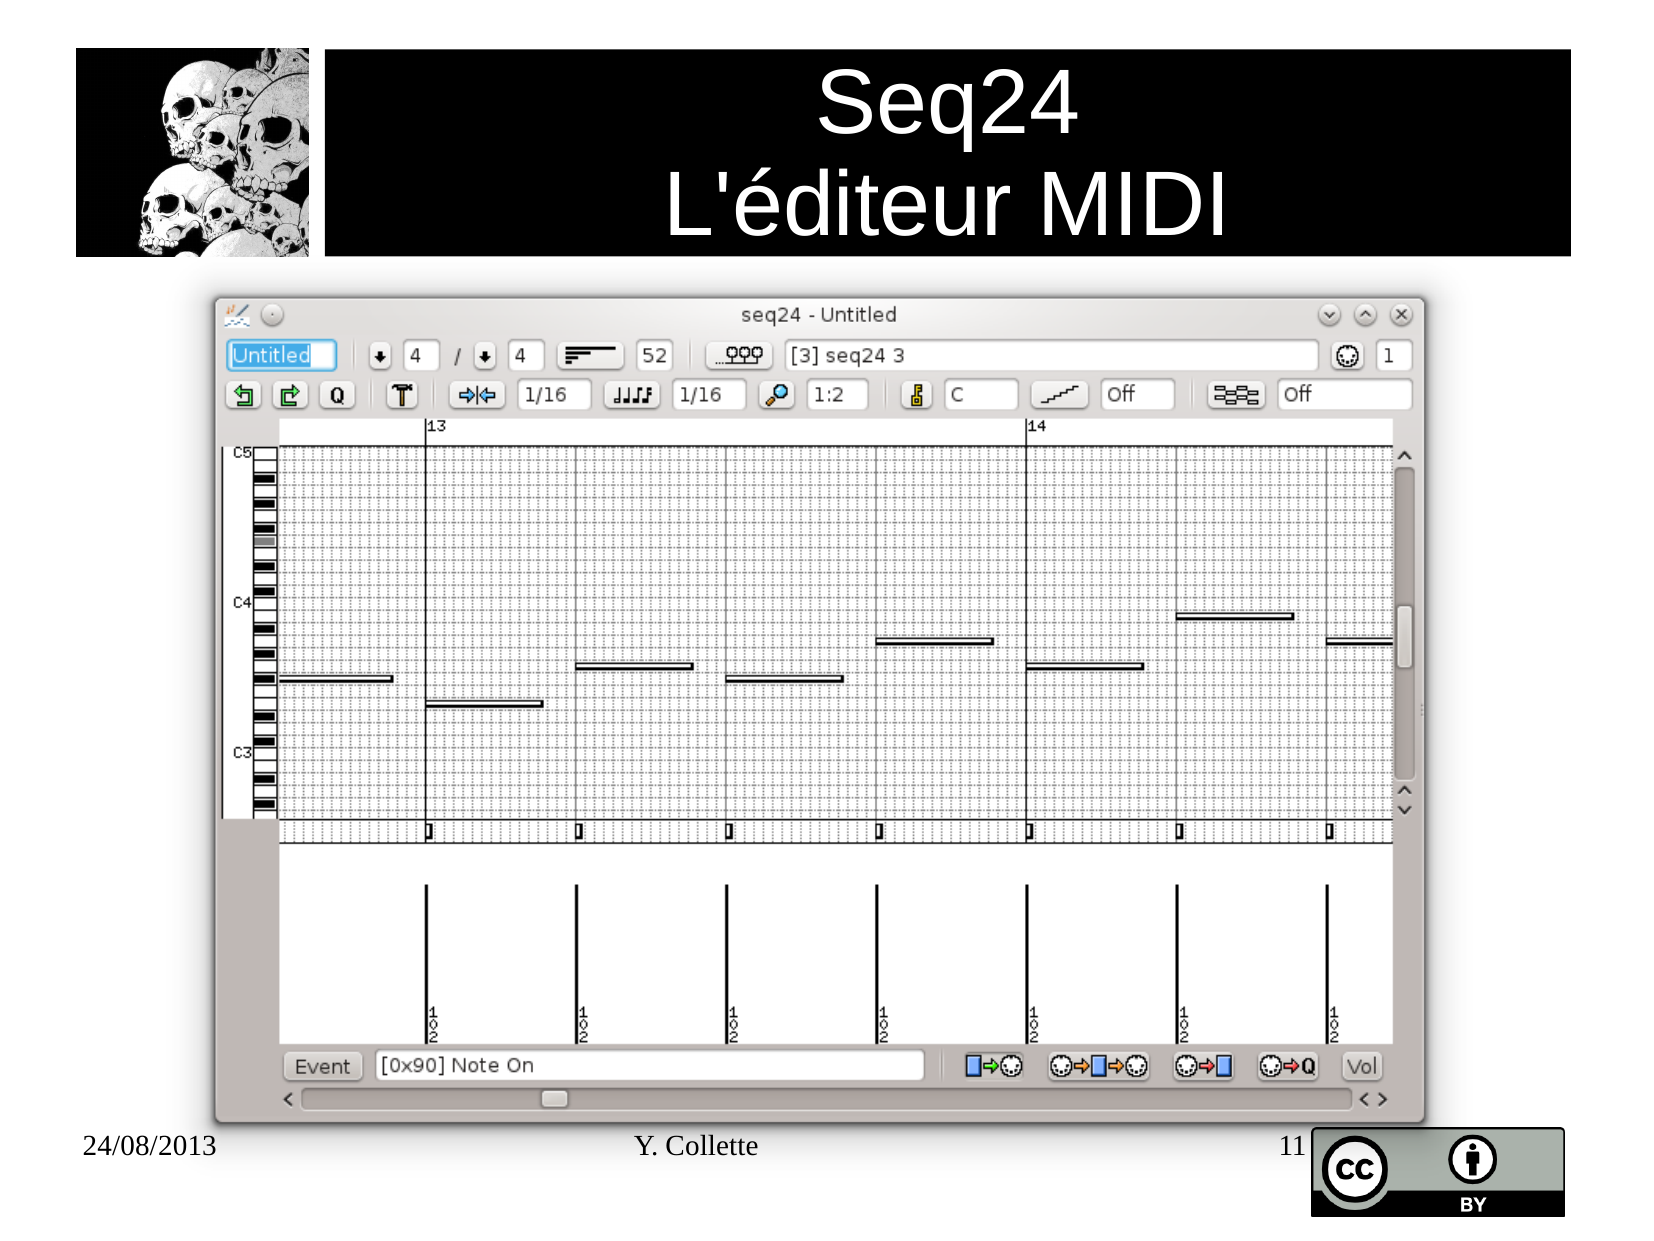

# Seq24 L'éditeur MIDI
Y. Collette
11